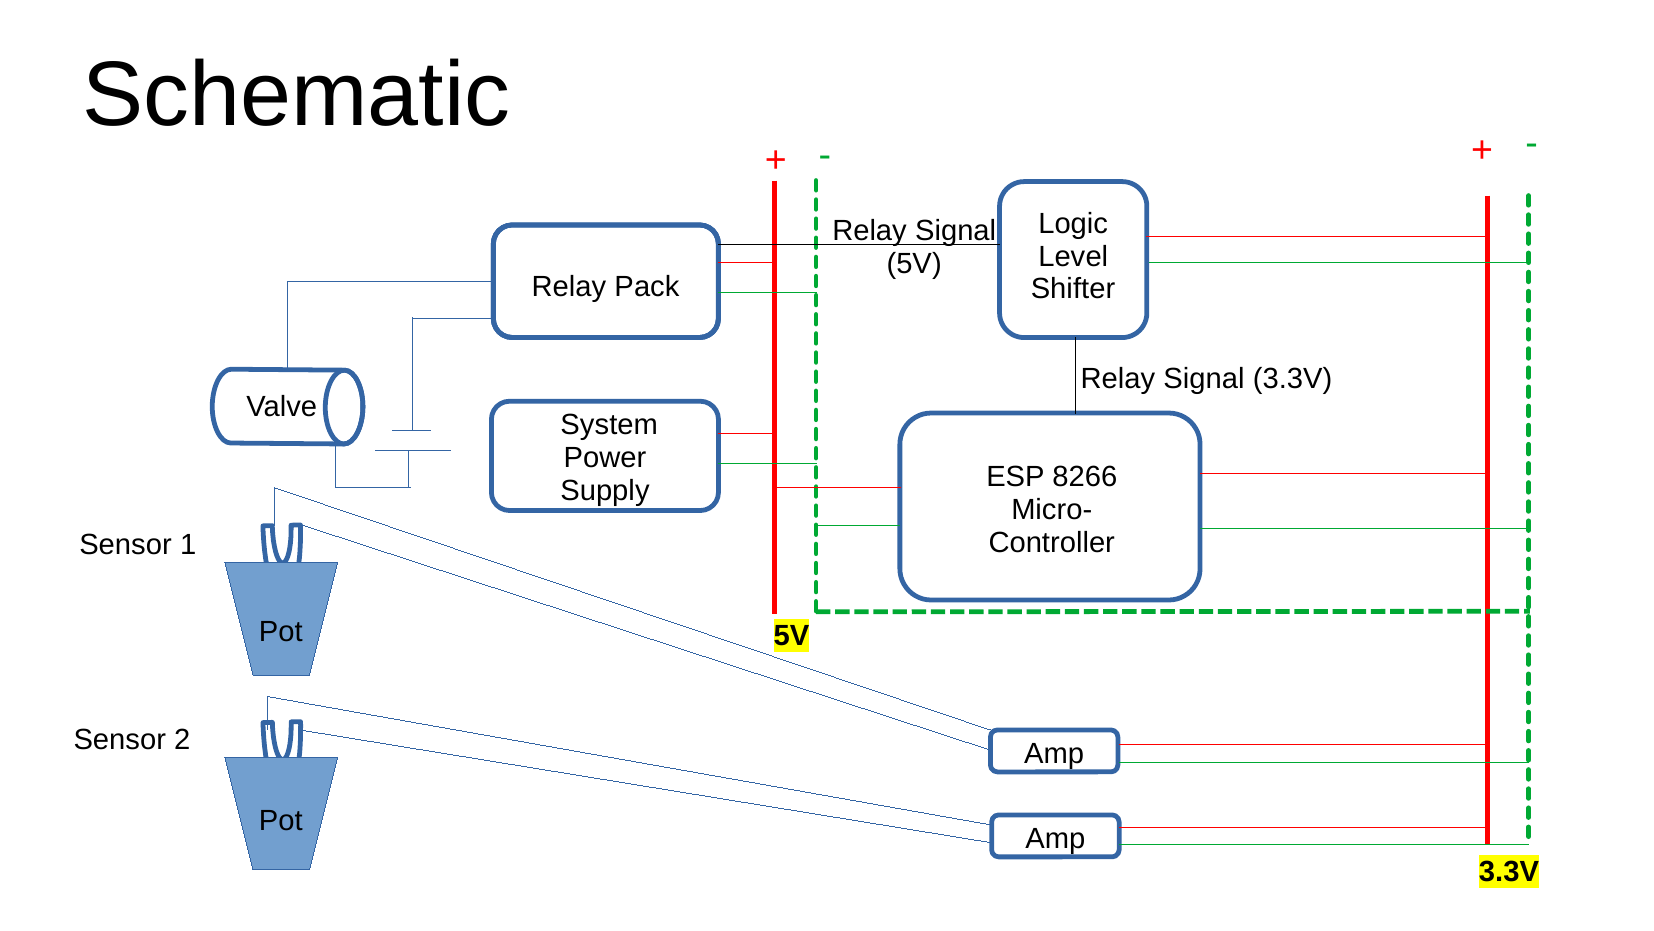

# Schematic
-
+
-
+
Logic Level Shifter
Relay Signal (5V)
Relay Pack
Relay Signal (3.3V)
Valve
 System Power Supply
ESP 8266
Micro- Controller
Sensor 1
Pot
5V
Sensor 2
Amp
Pot
Amp
3.3V